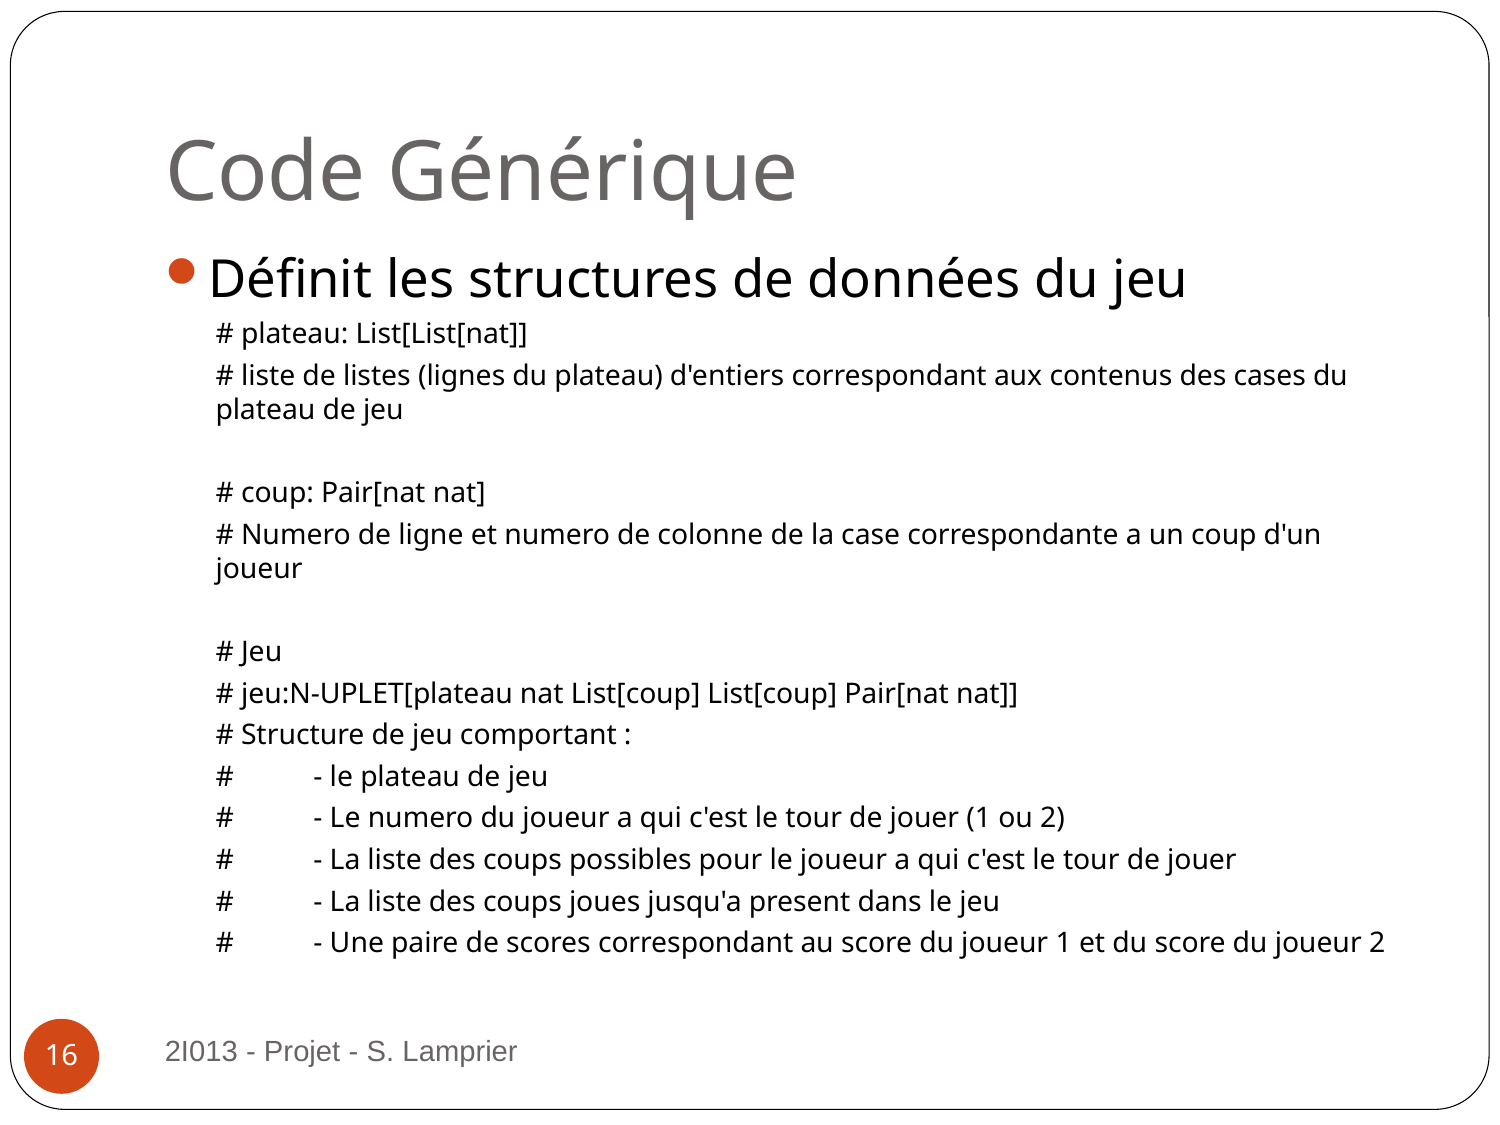

# Code Générique
Définit les structures de données du jeu
# plateau: List[List[nat]]
# liste de listes (lignes du plateau) d'entiers correspondant aux contenus des cases du plateau de jeu
# coup: Pair[nat nat]
# Numero de ligne et numero de colonne de la case correspondante a un coup d'un joueur
# Jeu
# jeu:N-UPLET[plateau nat List[coup] List[coup] Pair[nat nat]]
# Structure de jeu comportant :
# - le plateau de jeu
# - Le numero du joueur a qui c'est le tour de jouer (1 ou 2)
# - La liste des coups possibles pour le joueur a qui c'est le tour de jouer
# - La liste des coups joues jusqu'a present dans le jeu
# - Une paire de scores correspondant au score du joueur 1 et du score du joueur 2
2I013 - Projet - S. Lamprier